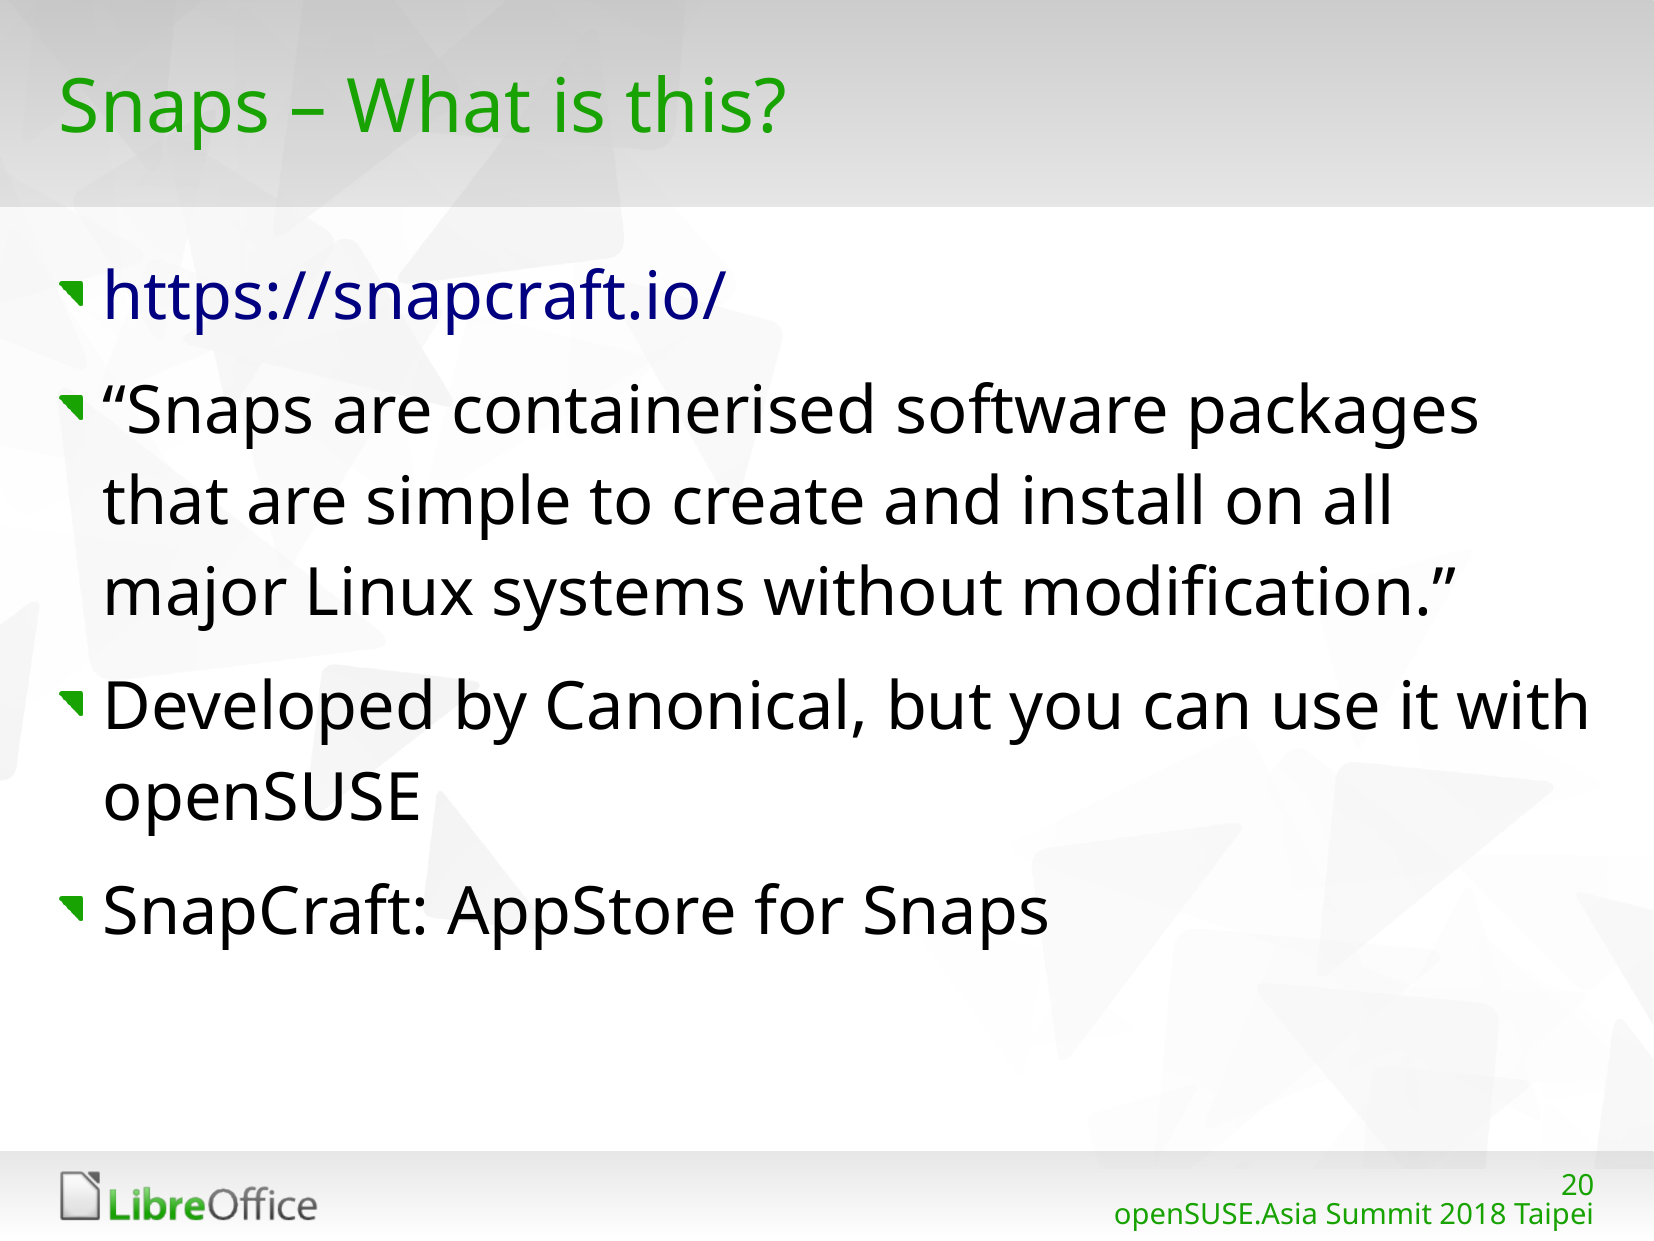

# Snaps – What is this?
https://snapcraft.io/
“Snaps are containerised software packages that are simple to create and install on all major Linux systems without modification.”
Developed by Canonical, but you can use it with openSUSE
SnapCraft: AppStore for Snaps
20
openSUSE.Asia Summit 2018 Taipei